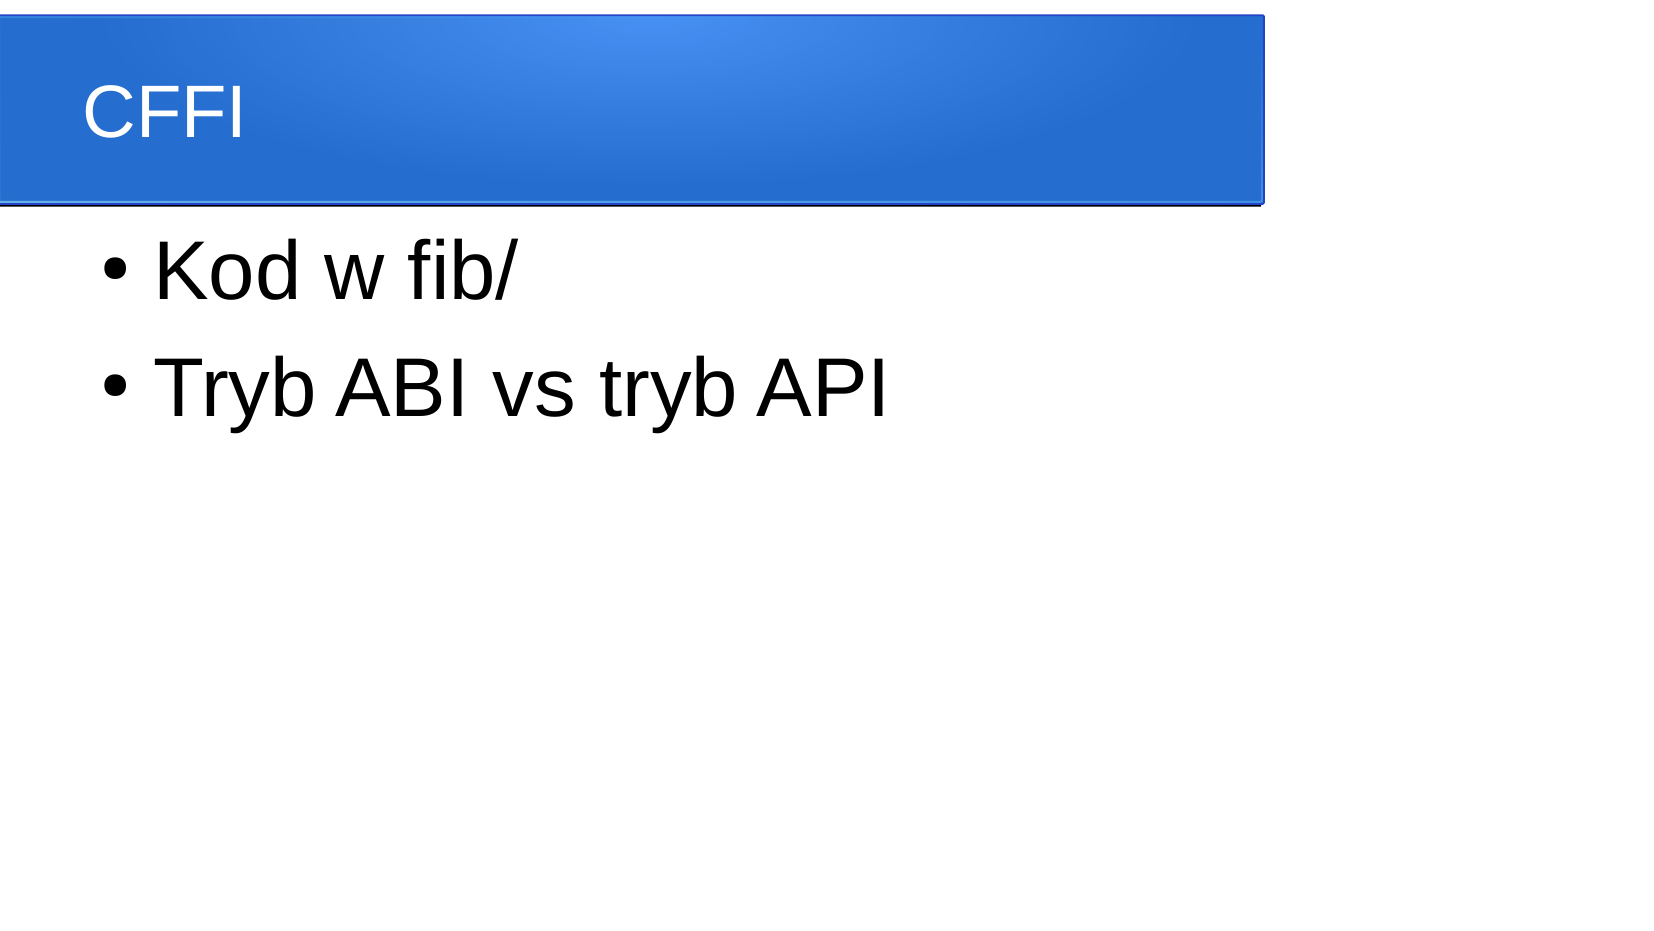

# CFFI
Kod w fib/
Tryb ABI vs tryb API